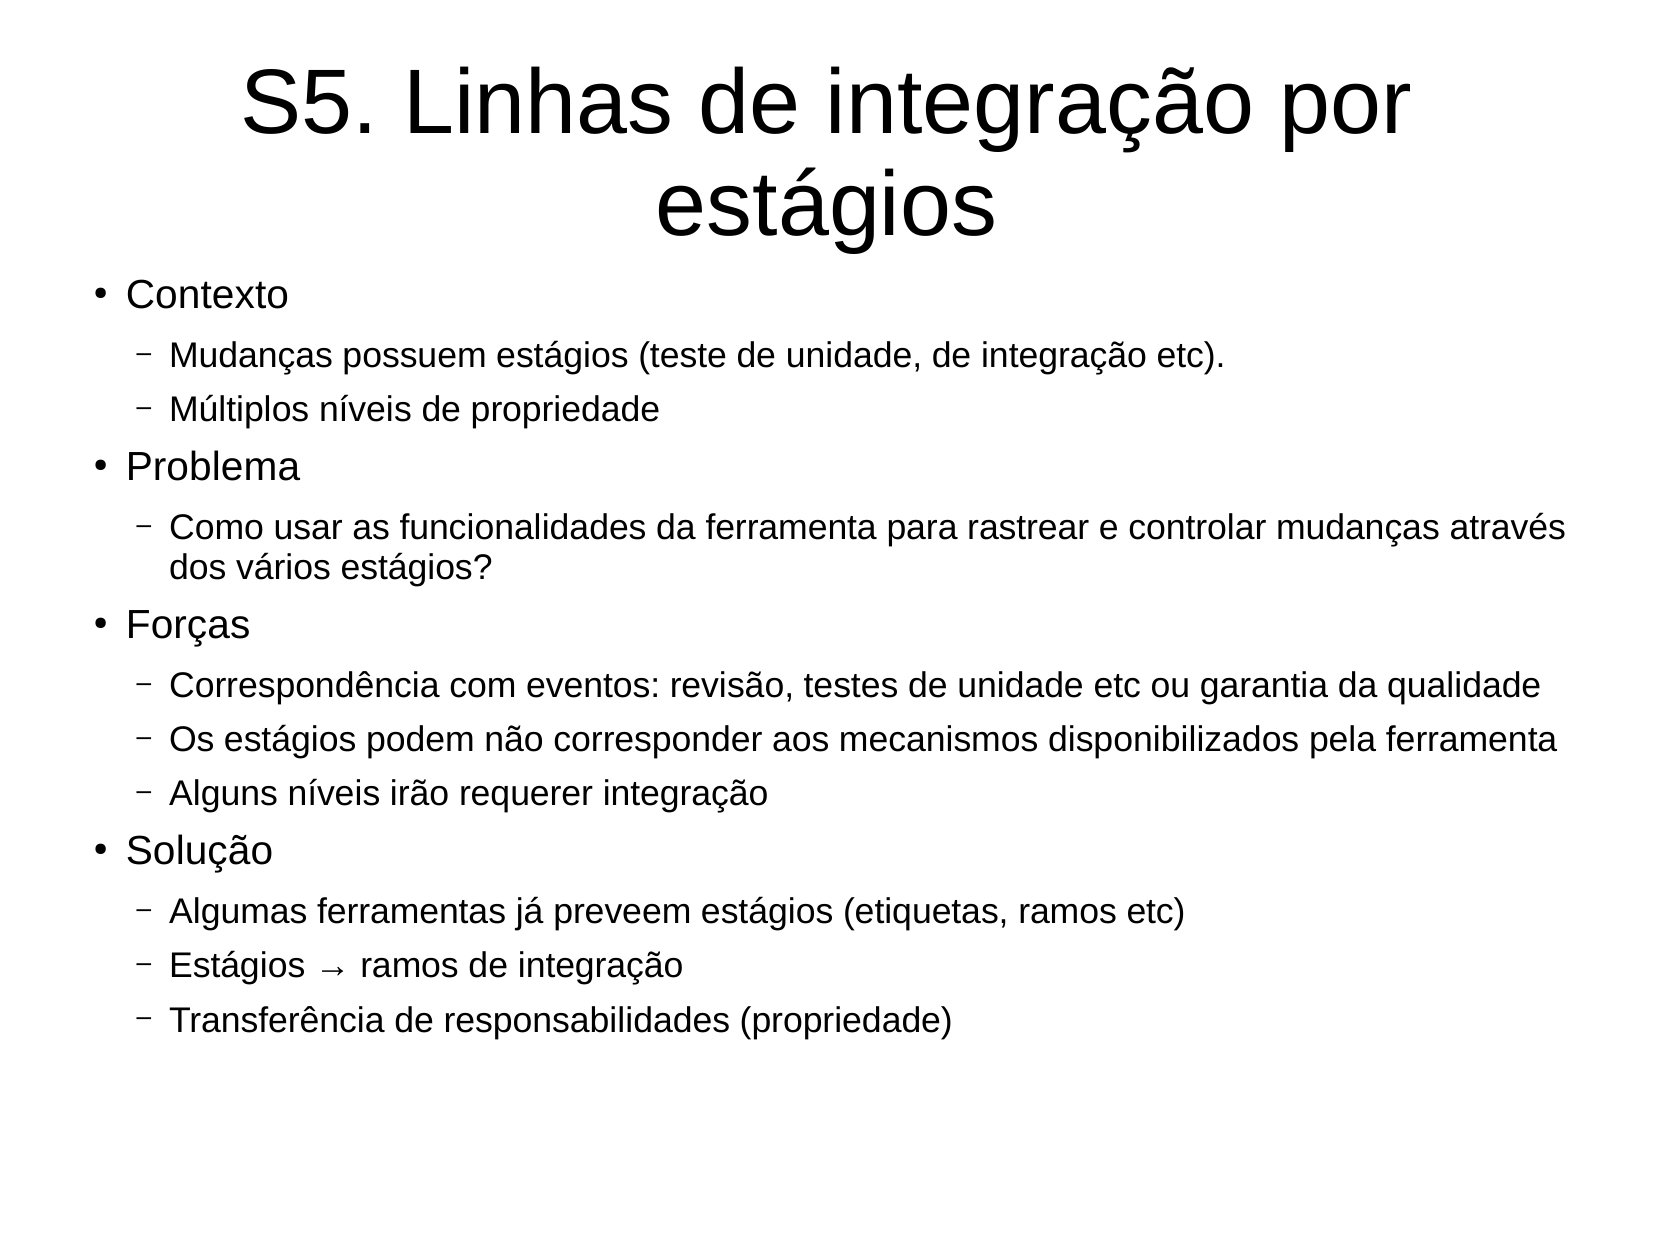

# S5. Linhas de integração por estágios
Contexto
Mudanças possuem estágios (teste de unidade, de integração etc).
Múltiplos níveis de propriedade
Problema
Como usar as funcionalidades da ferramenta para rastrear e controlar mudanças através dos vários estágios?
Forças
Correspondência com eventos: revisão, testes de unidade etc ou garantia da qualidade
Os estágios podem não corresponder aos mecanismos disponibilizados pela ferramenta
Alguns níveis irão requerer integração
Solução
Algumas ferramentas já preveem estágios (etiquetas, ramos etc)
Estágios → ramos de integração
Transferência de responsabilidades (propriedade)